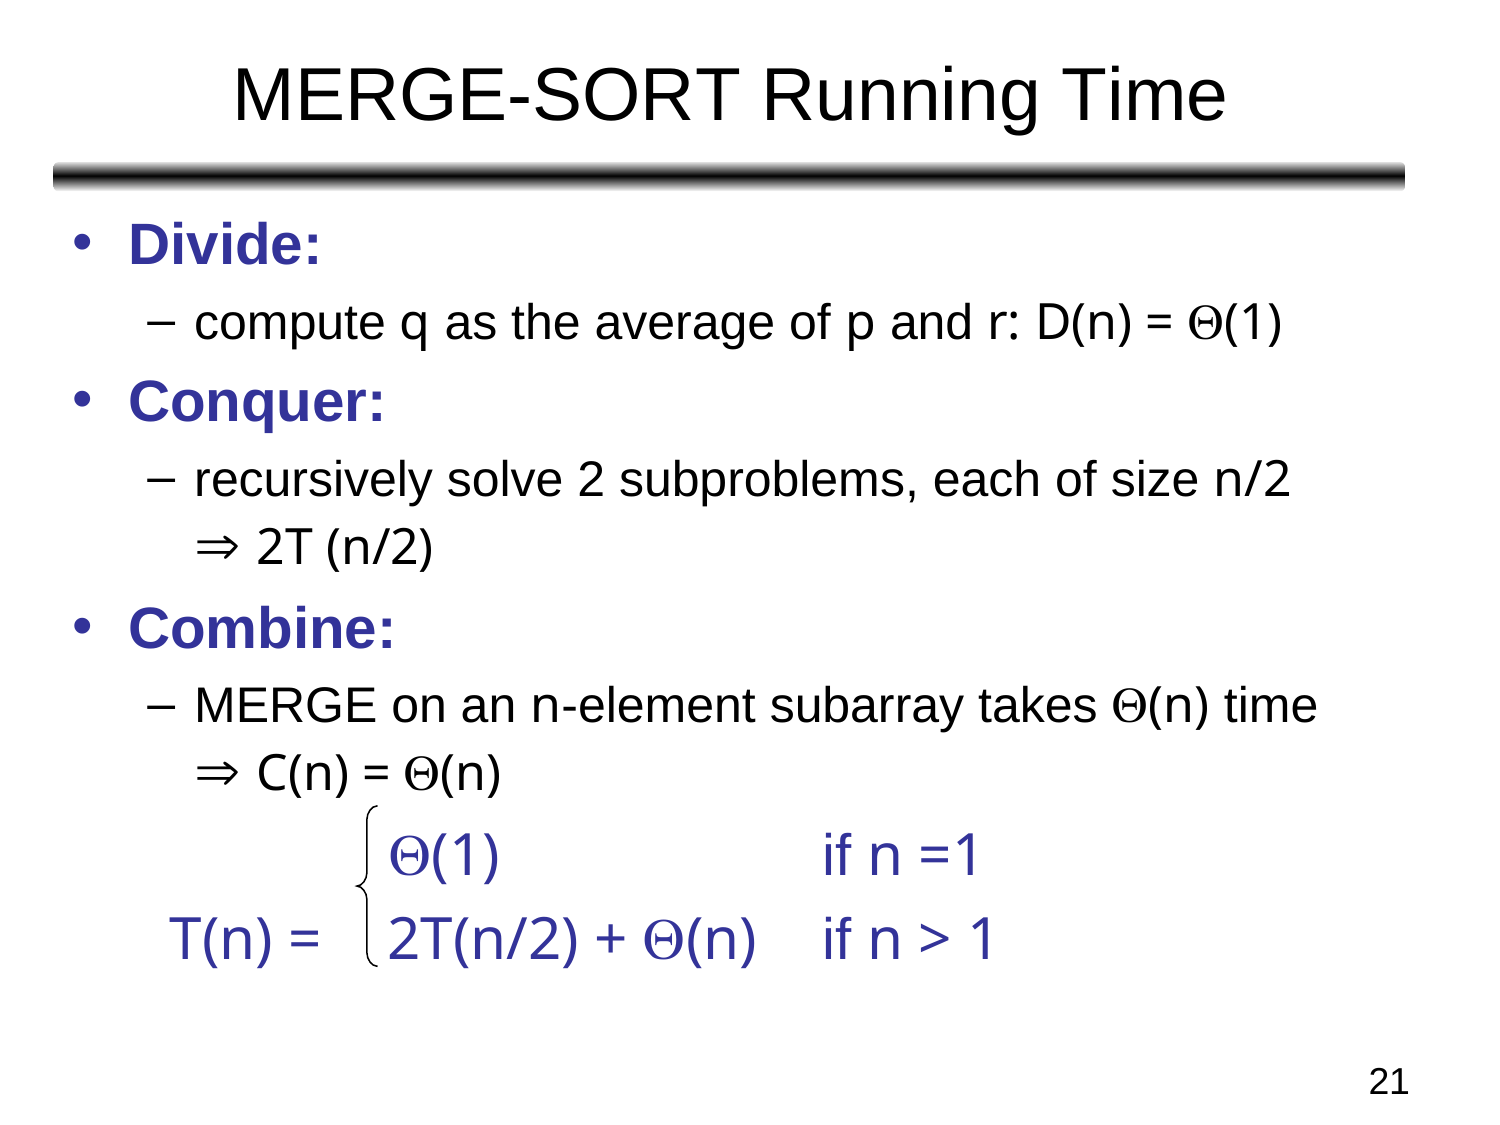

# MERGE-SORT Running Time
Divide:
compute q as the average of p and r: D(n) = (1)
Conquer:
recursively solve 2 subproblems, each of size n/2  2T (n/2)
Combine:
MERGE on an n-element subarray takes (n) time  C(n) = (n)
	 		 (1)			if n =1
 T(n) = 	 2T(n/2) + (n) 	if n > 1
21